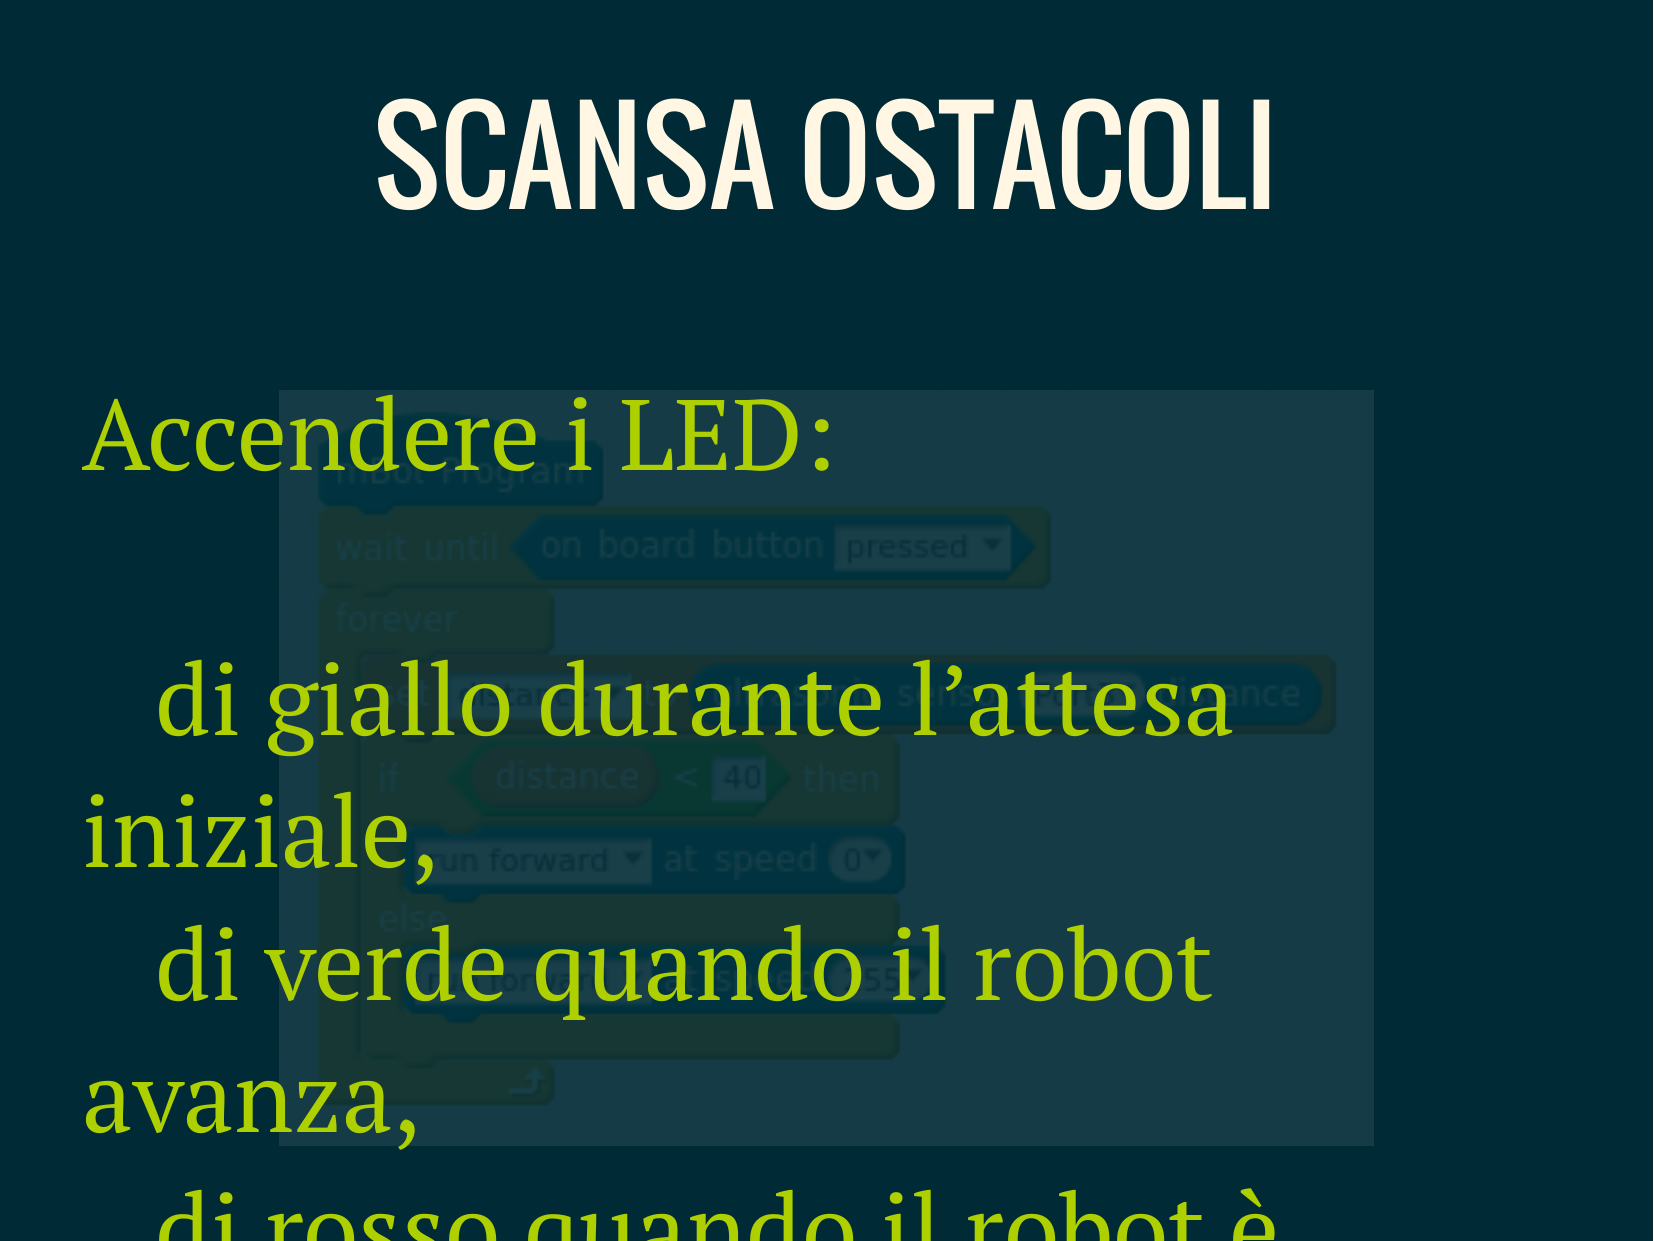

# Scansa ostacoli
Accendere i LED:
 di giallo durante l’attesa iniziale,
 di verde quando il robot avanza,
 di rosso quando il robot è fermo.